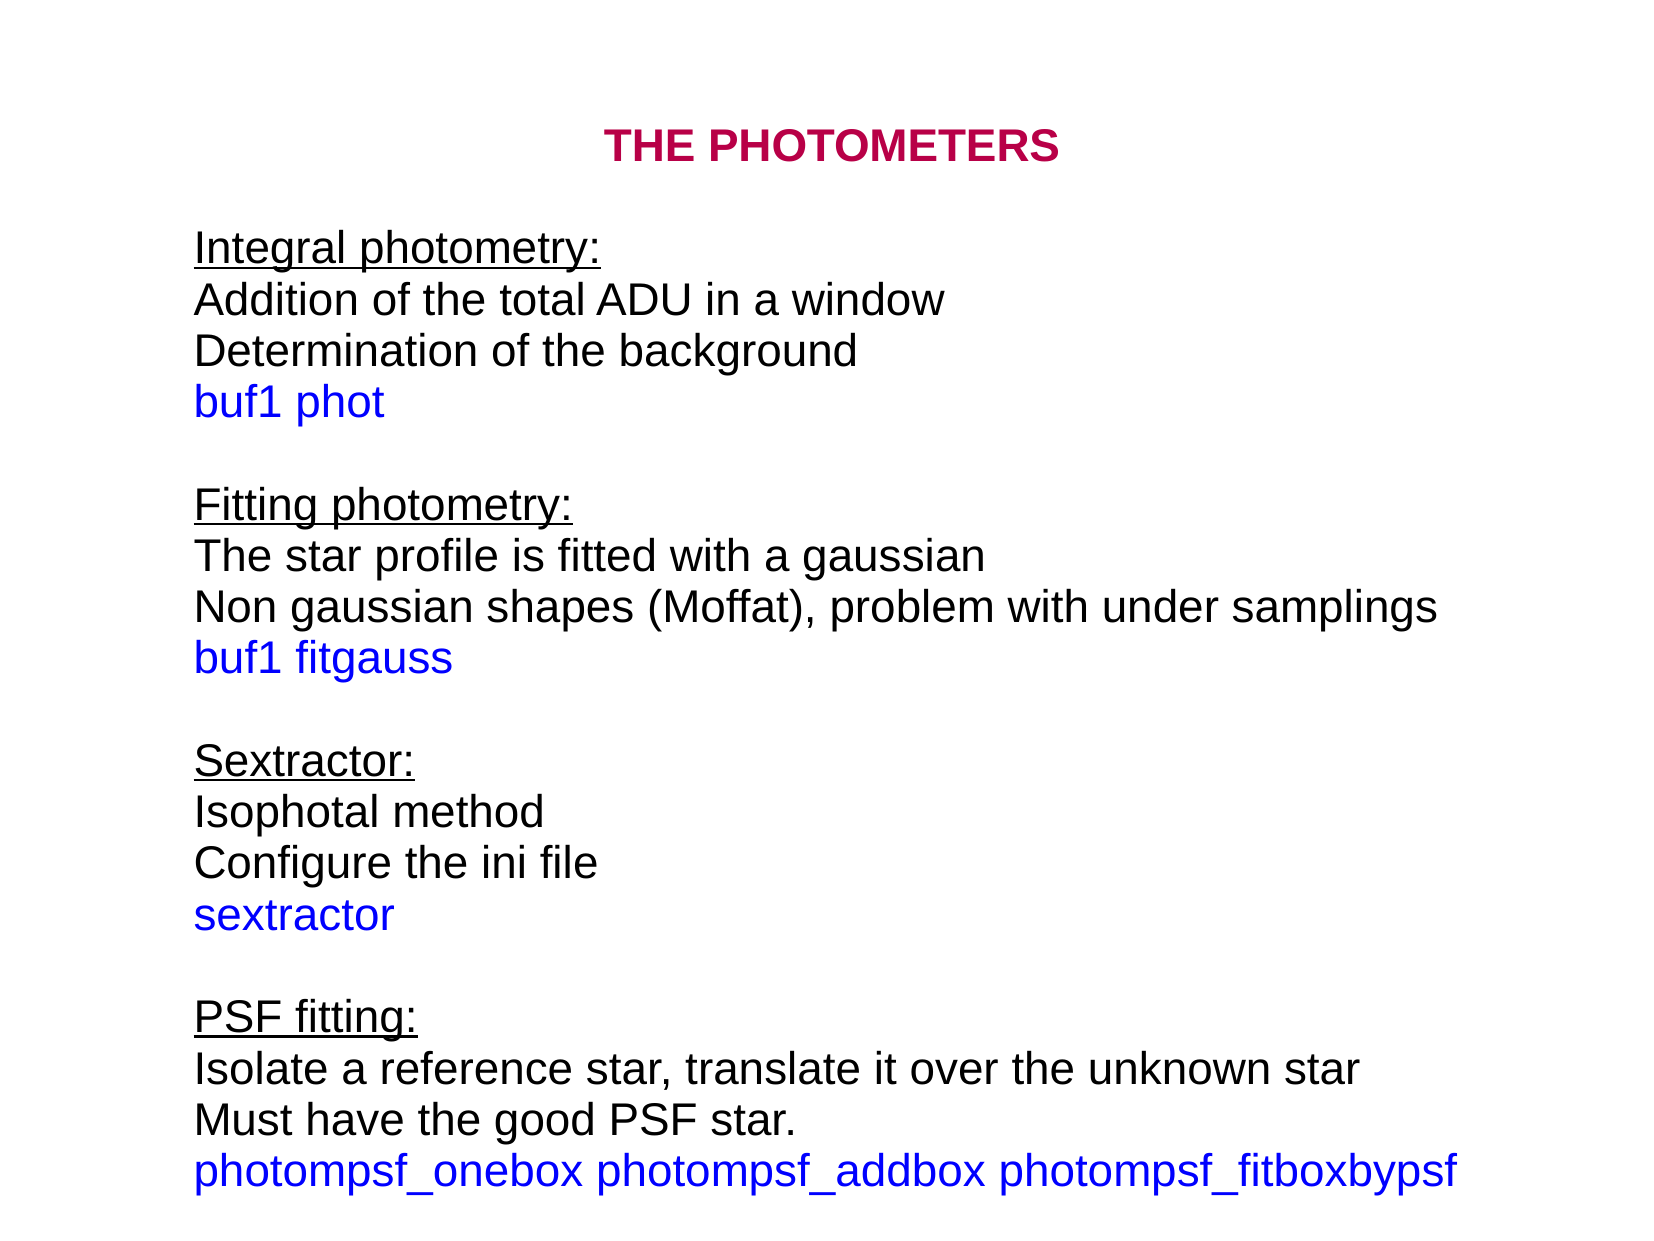

THE PHOTOMETERS
Integral photometry:
Addition of the total ADU in a window
Determination of the background
buf1 phot
Fitting photometry:
The star profile is fitted with a gaussian
Non gaussian shapes (Moffat), problem with under samplings
buf1 fitgauss
Sextractor:
Isophotal method
Configure the ini file
sextractor
PSF fitting:
Isolate a reference star, translate it over the unknown star
Must have the good PSF star.
photompsf_onebox photompsf_addbox photompsf_fitboxbypsf